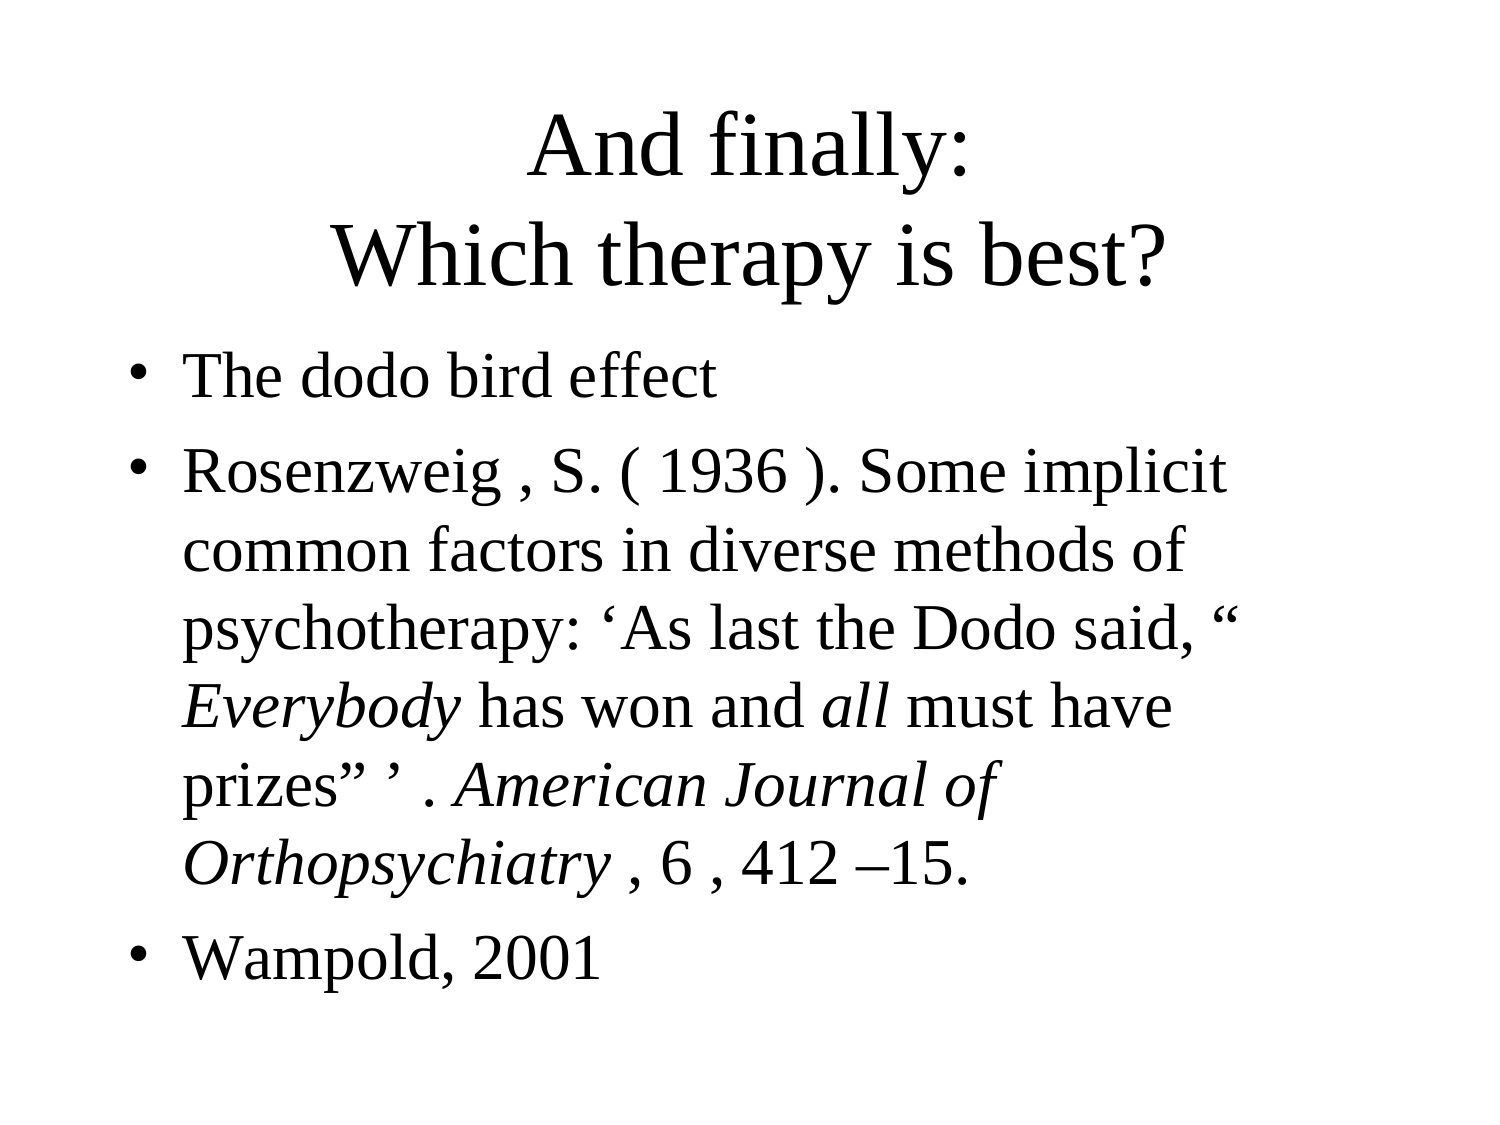

# And finally: Which therapy is best?
The dodo bird effect
Rosenzweig , S. ( 1936 ). Some implicit common factors in diverse methods of psychotherapy: ‘As last the Dodo said, “ Everybody has won and all must have prizes” ’ . American Journal of Orthopsychiatry , 6 , 412 –15.
Wampold, 2001